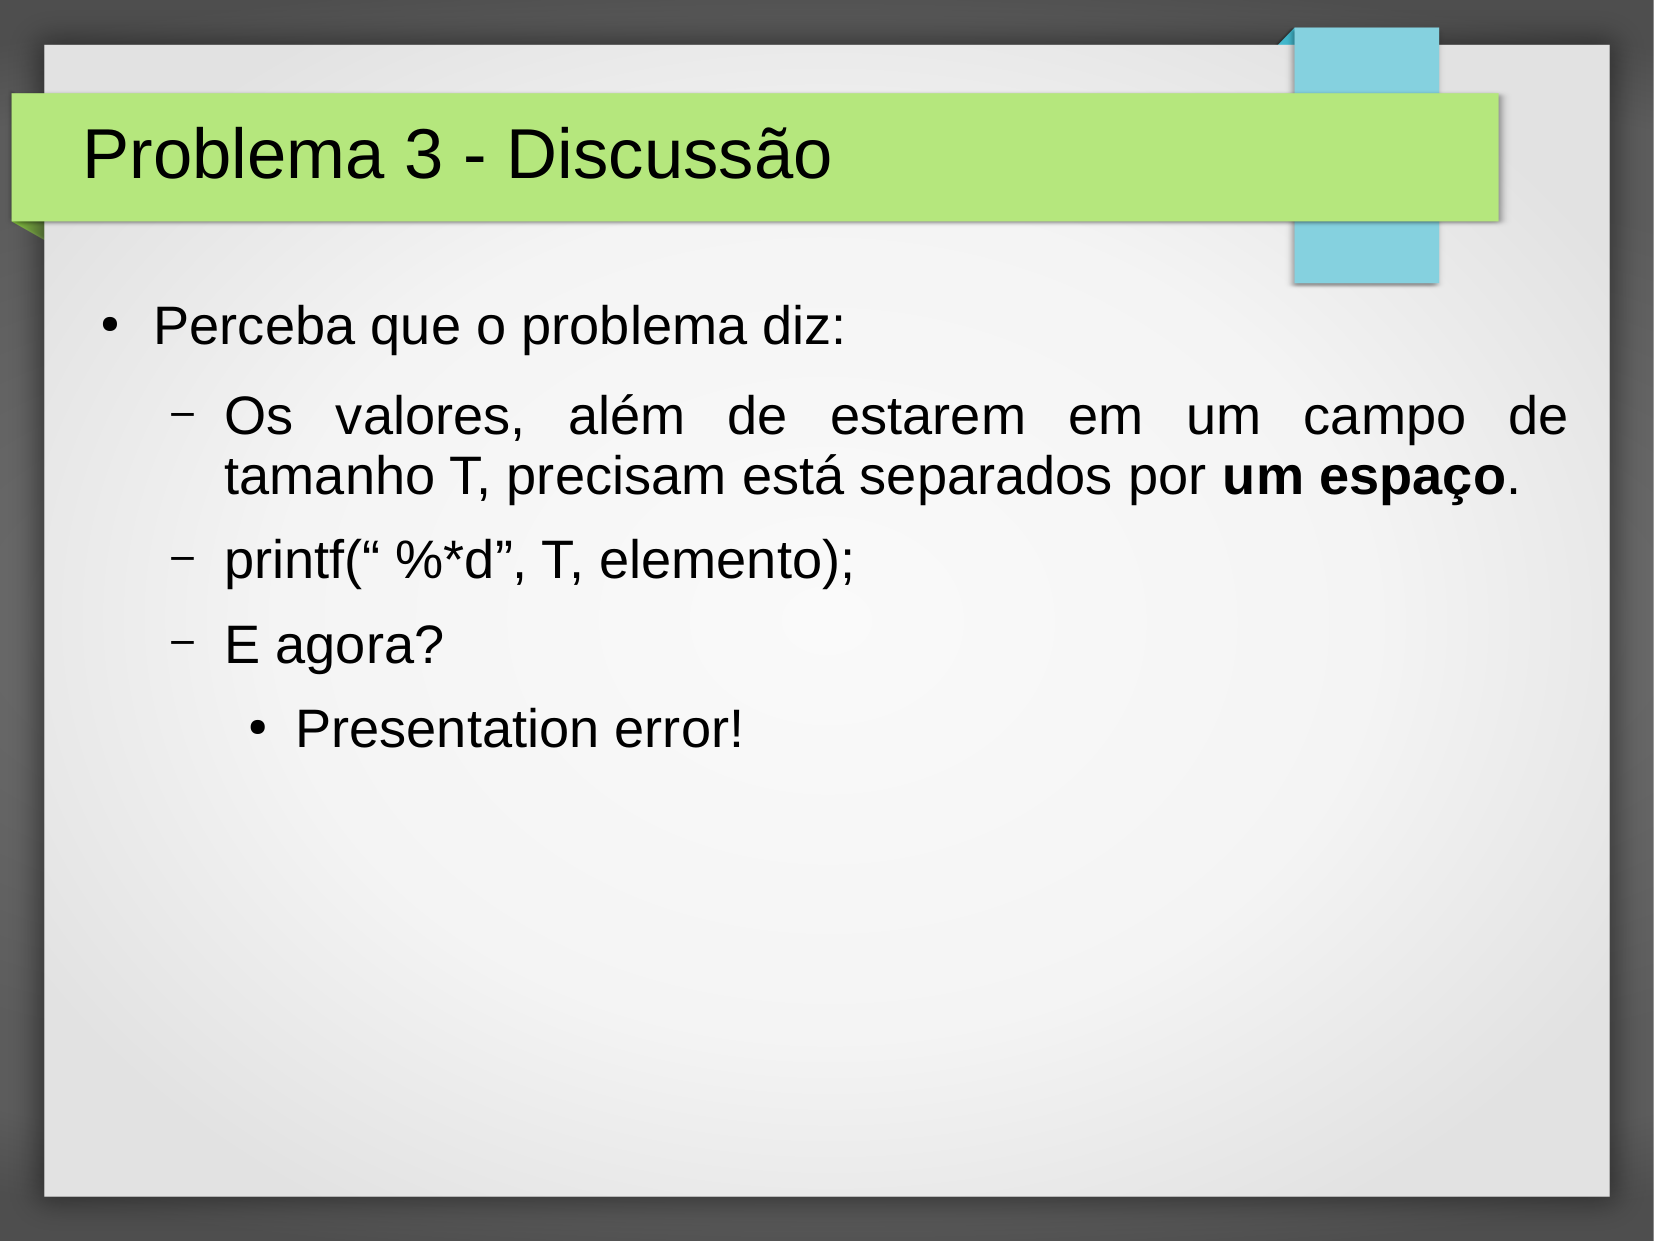

# Problema 3 - Discussão
Perceba que o problema diz:
Os valores, além de estarem em um campo de tamanho T, precisam está separados por um espaço.
printf(“ %*d”, T, elemento);
E agora?
Presentation error!